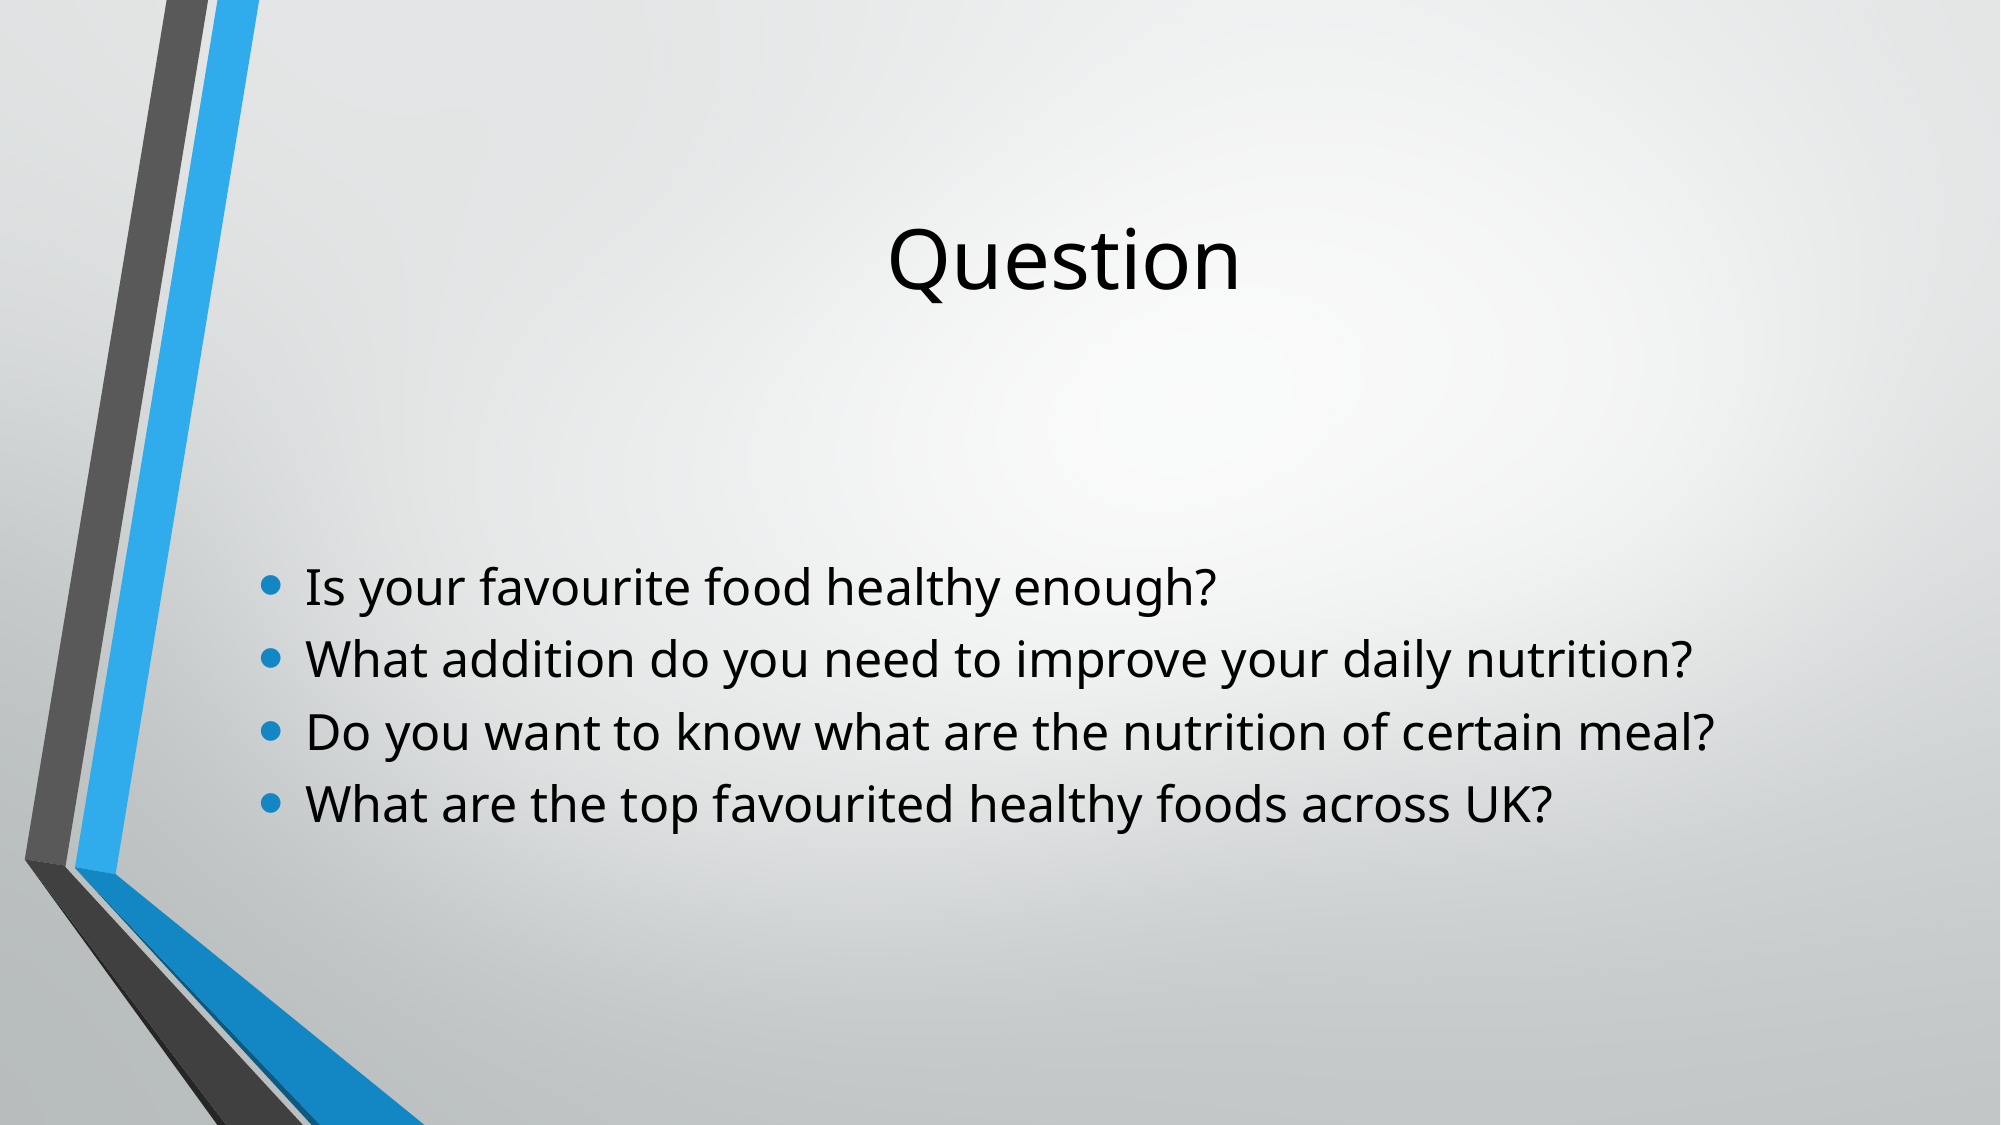

# Question
Is your favourite food healthy enough?
What addition do you need to improve your daily nutrition?
Do you want to know what are the nutrition of certain meal?
What are the top favourited healthy foods across UK?